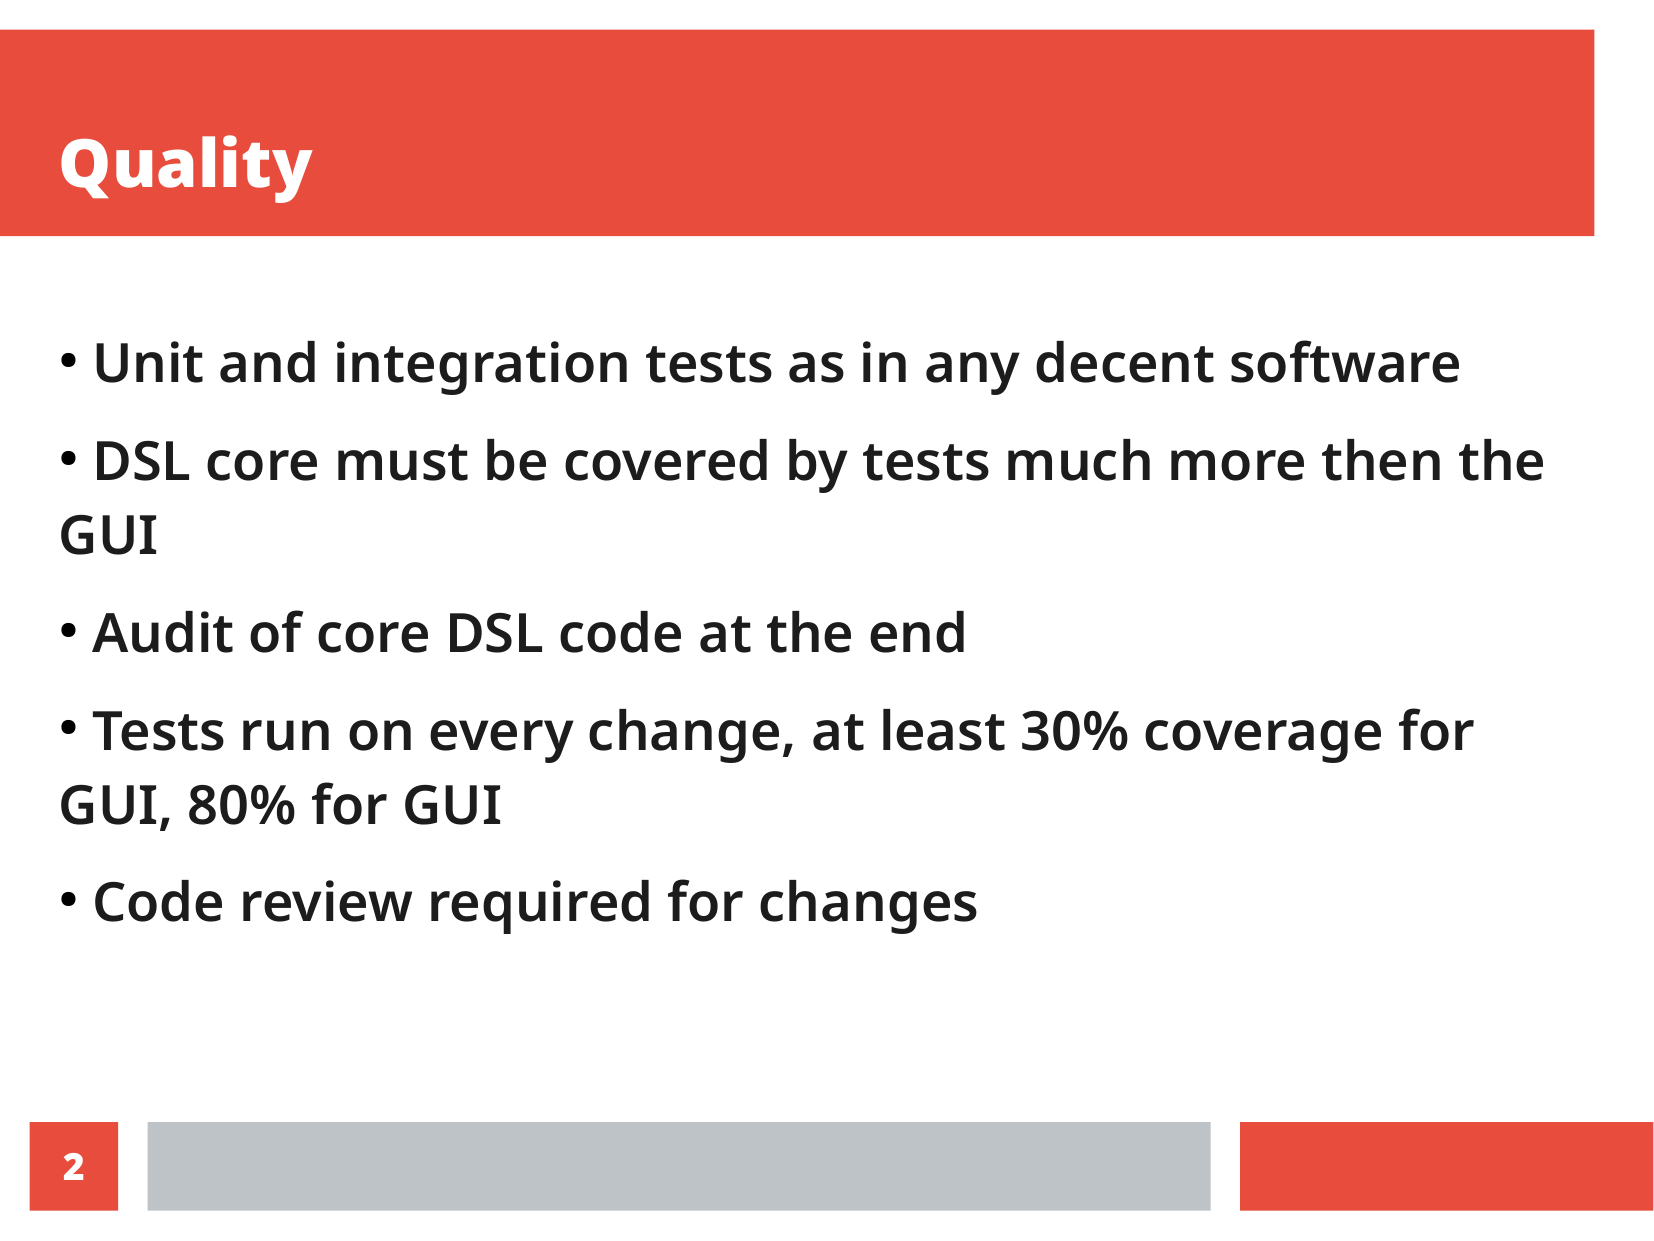

# Quality
 Unit and integration tests as in any decent software
 DSL core must be covered by tests much more then the GUI
 Audit of core DSL code at the end
 Tests run on every change, at least 30% coverage for GUI, 80% for GUI
 Code review required for changes
2